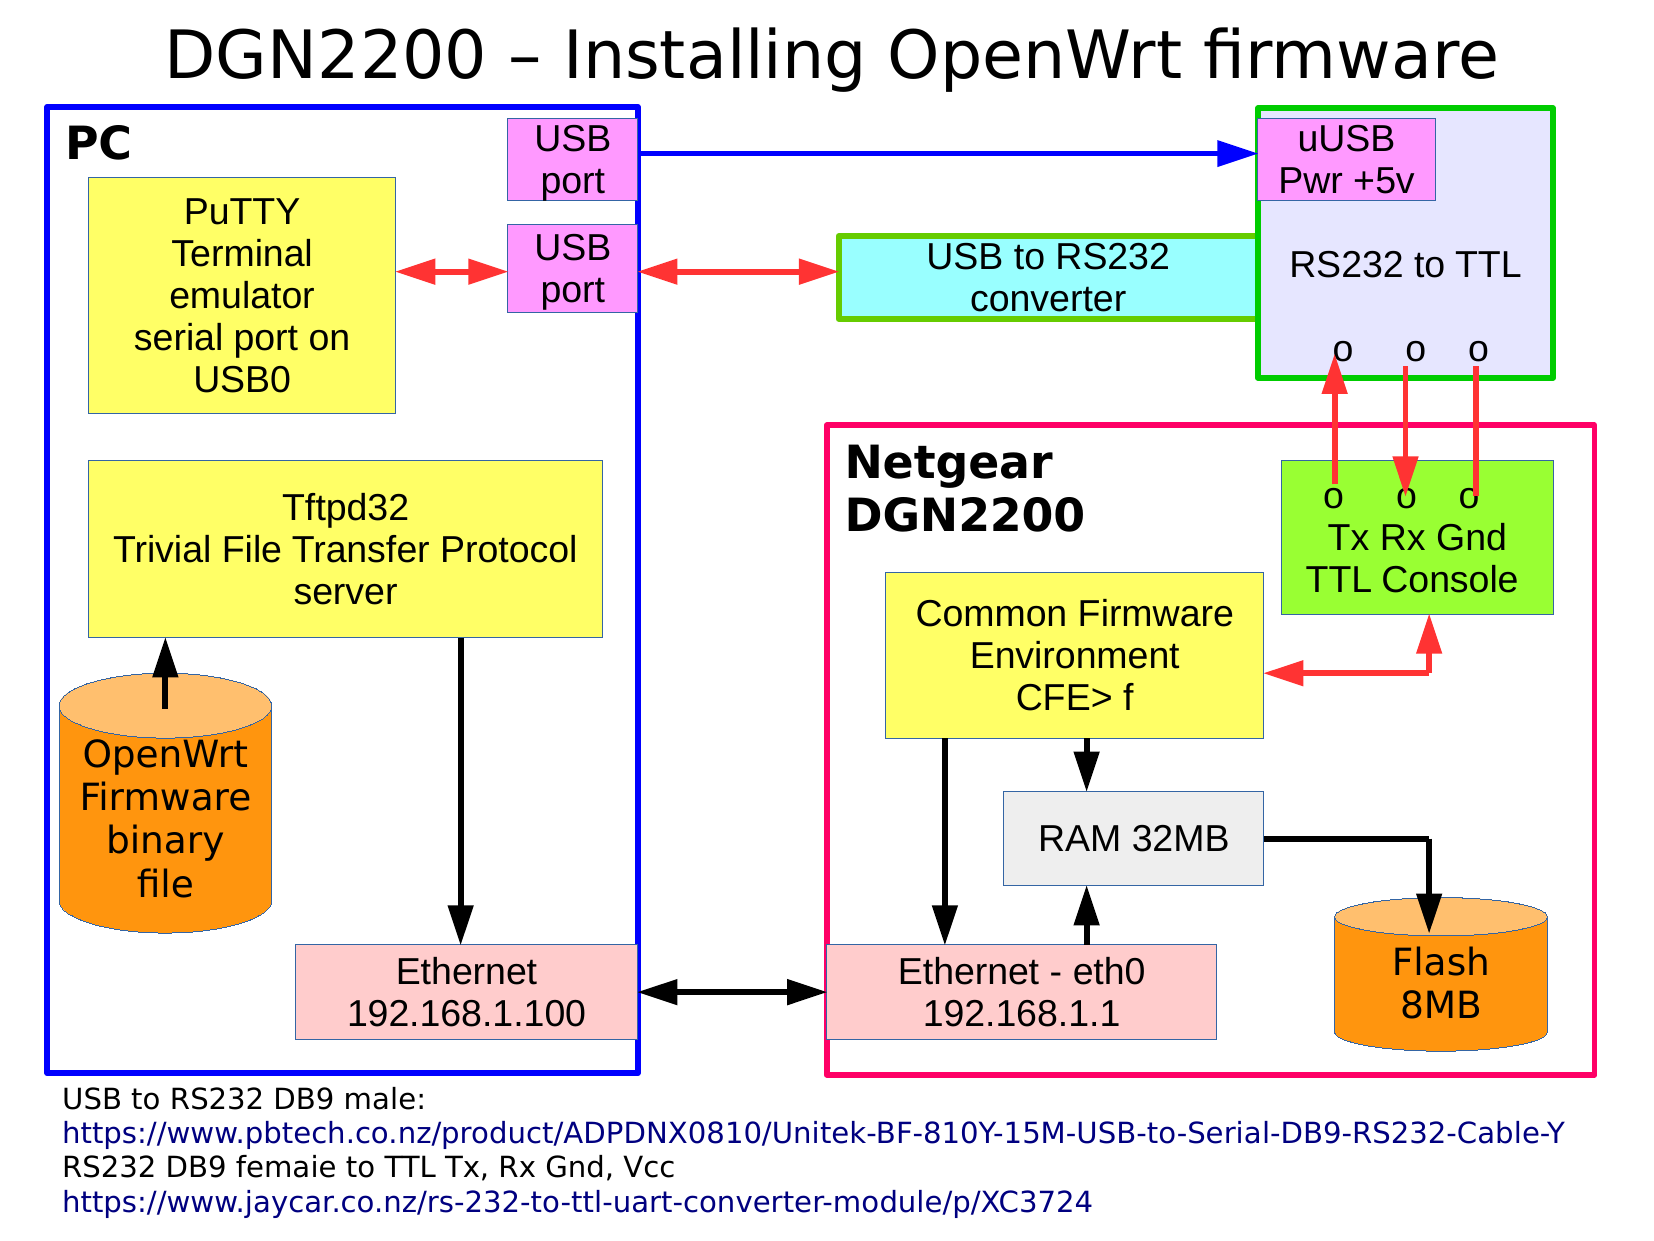

# DGN2200 – Installing OpenWrt firmware
PC
RS232 to TTL
 o o o
uUSB
Pwr +5v
USB
port
PuTTY
Terminal emulator
serial port on USB0
USB
port
USB to RS232 converter
Netgear
DGN2200
Tftpd32
Trivial File Transfer Protocol server
 o o o
Tx Rx Gnd
TTL Console
Common Firmware Environment
CFE> f
OpenWrt
Firmware binary file
RAM 32MB
Flash
8MB
Ethernet
192.168.1.100
Ethernet - eth0 192.168.1.1
USB to RS232 DB9 male: https://www.pbtech.co.nz/product/ADPDNX0810/Unitek-BF-810Y-15M-USB-to-Serial-DB9-RS232-Cable-Y
RS232 DB9 femaie to TTL Tx, Rx Gnd, Vcc
https://www.jaycar.co.nz/rs-232-to-ttl-uart-converter-module/p/XC3724